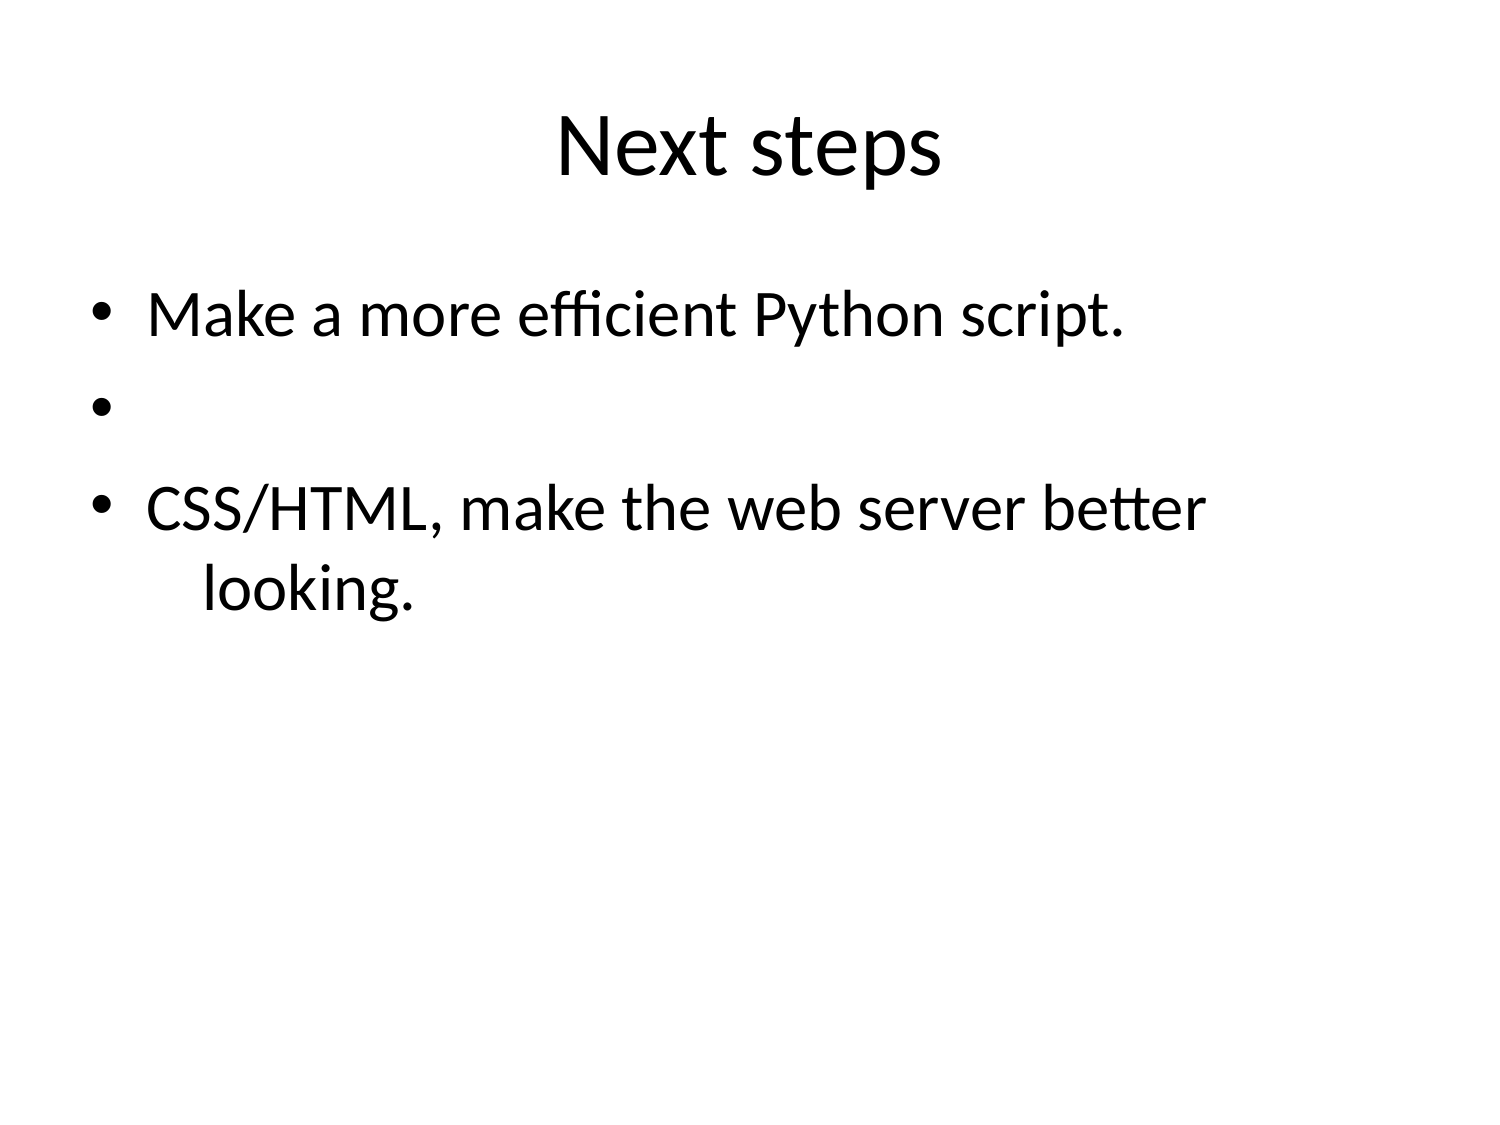

# Next steps
Make a more efficient Python script.
CSS/HTML, make the web server better looking.